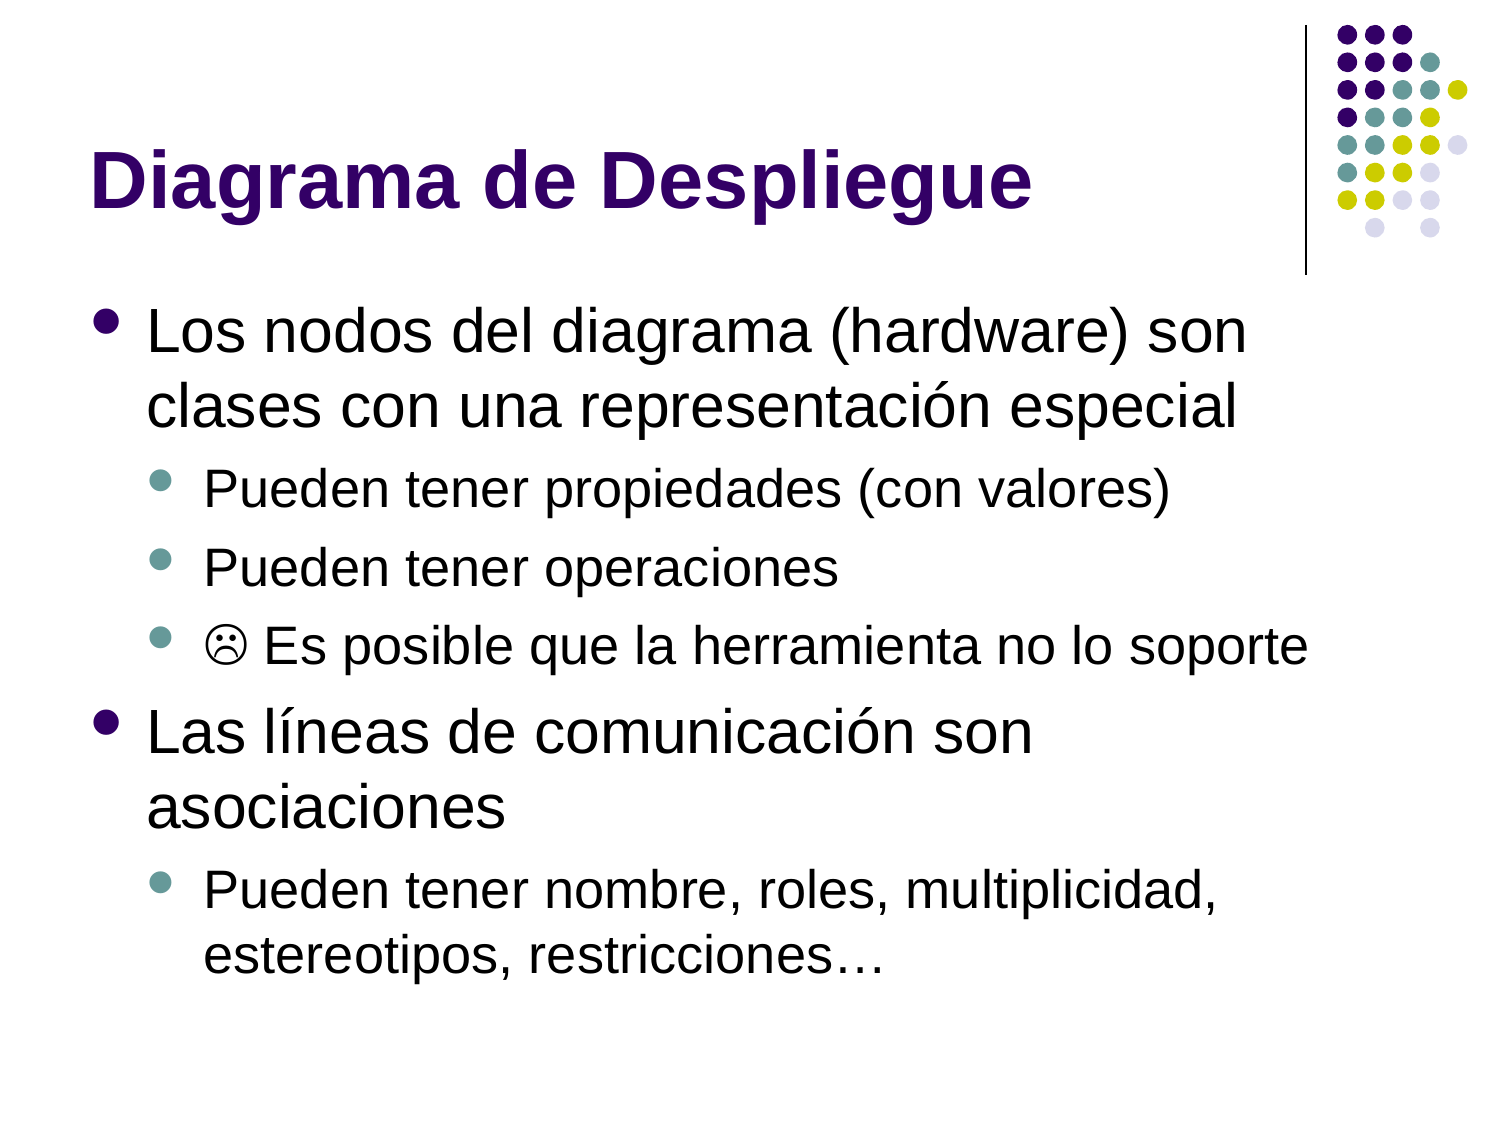

# Diagrama de Despliegue
Los nodos del diagrama (hardware) son clases con una representación especial
Pueden tener propiedades (con valores)
Pueden tener operaciones
 Es posible que la herramienta no lo soporte
Las líneas de comunicación son asociaciones
Pueden tener nombre, roles, multiplicidad, estereotipos, restricciones…